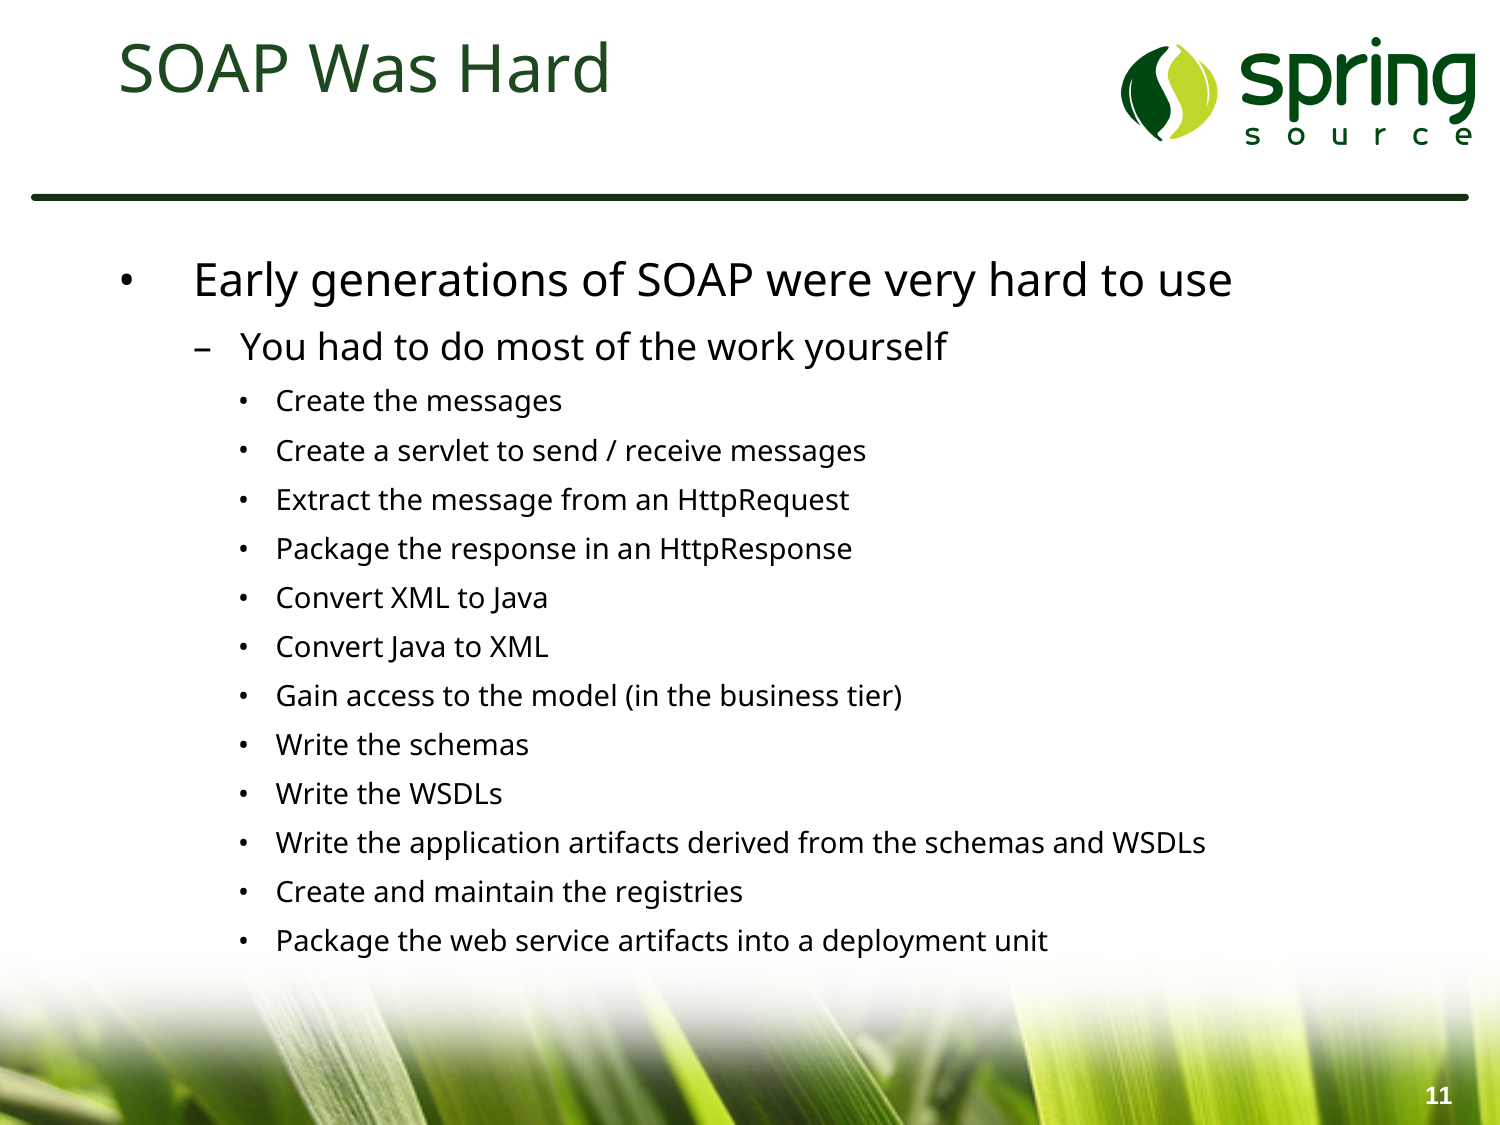

SOAP Was Hard
# Early generations of SOAP were very hard to use
You had to do most of the work yourself
Create the messages
Create a servlet to send / receive messages
Extract the message from an HttpRequest
Package the response in an HttpResponse
Convert XML to Java
Convert Java to XML
Gain access to the model (in the business tier)
Write the schemas
Write the WSDLs
Write the application artifacts derived from the schemas and WSDLs
Create and maintain the registries
Package the web service artifacts into a deployment unit